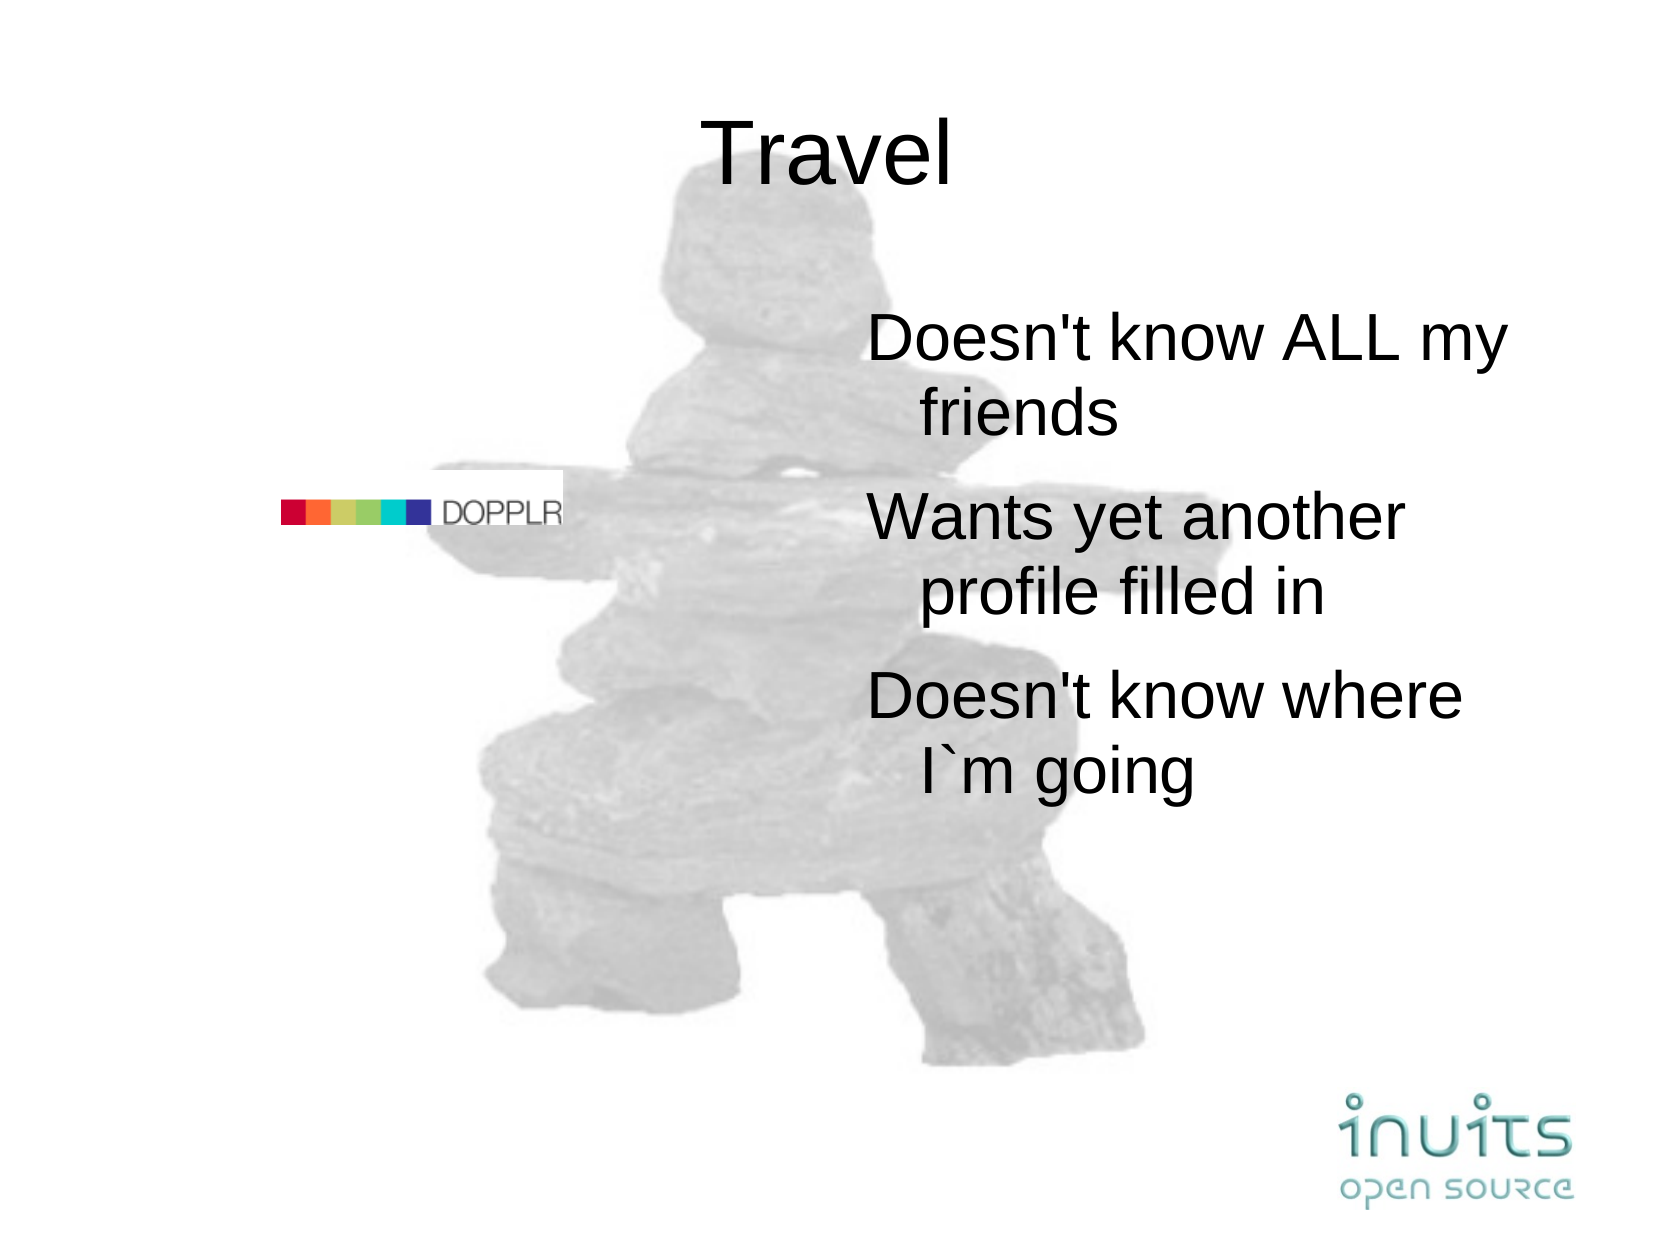

# Travel
Doesn't know ALL my friends
Wants yet another profile filled in
Doesn't know where I`m going